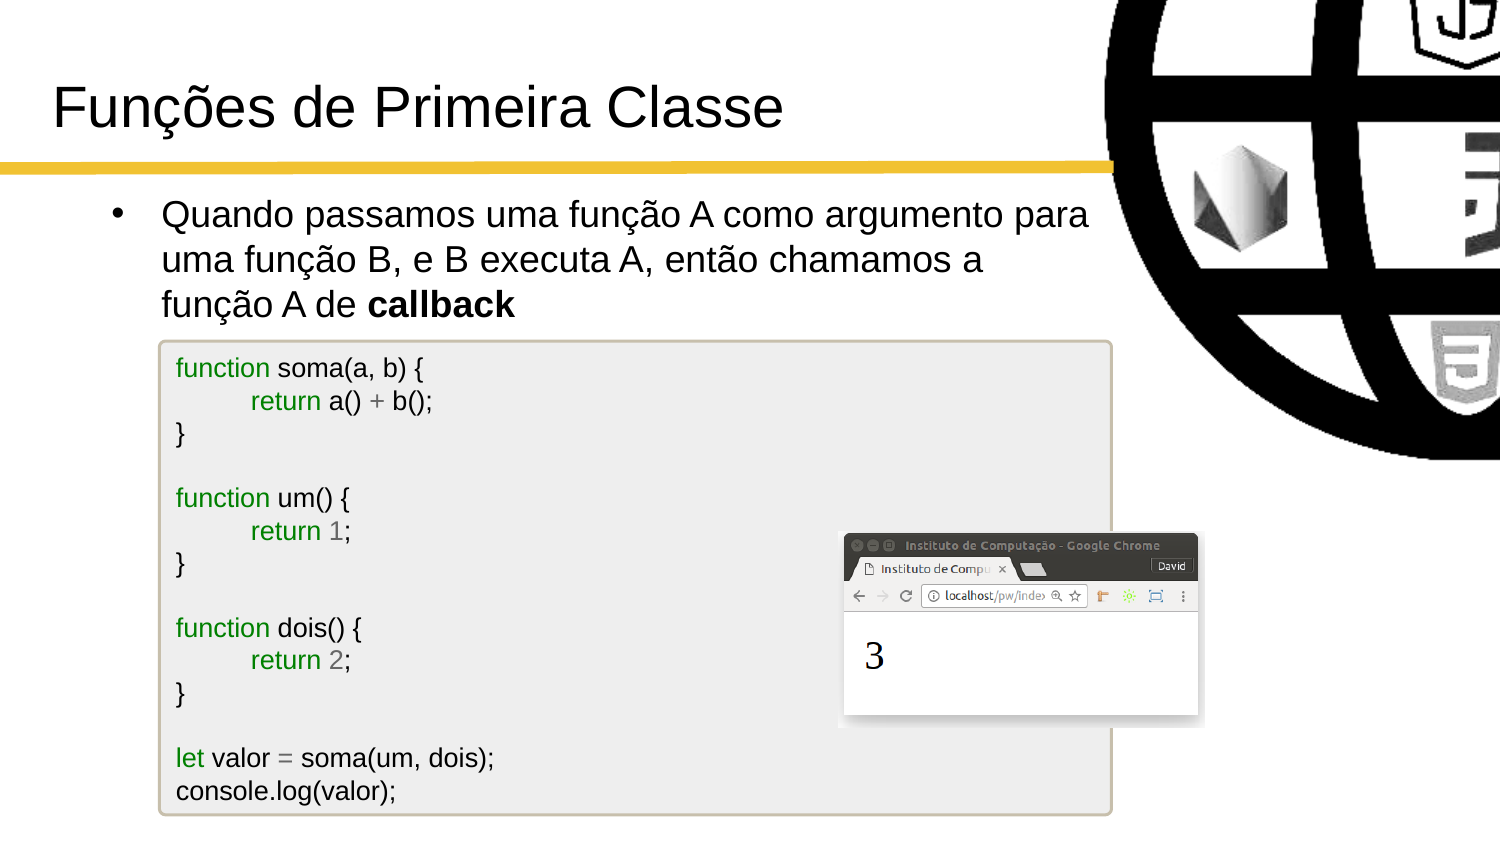

Funções de Primeira Classe
Quando passamos uma função A como argumento para uma função B, e B executa A, então chamamos a função A de callback
function soma(a, b) {
	return a() + b();
}
function um() {
	return 1;
}
function dois() {
	return 2;
}
let valor = soma(um, dois);
console.log(valor);
Callbacks
Callback